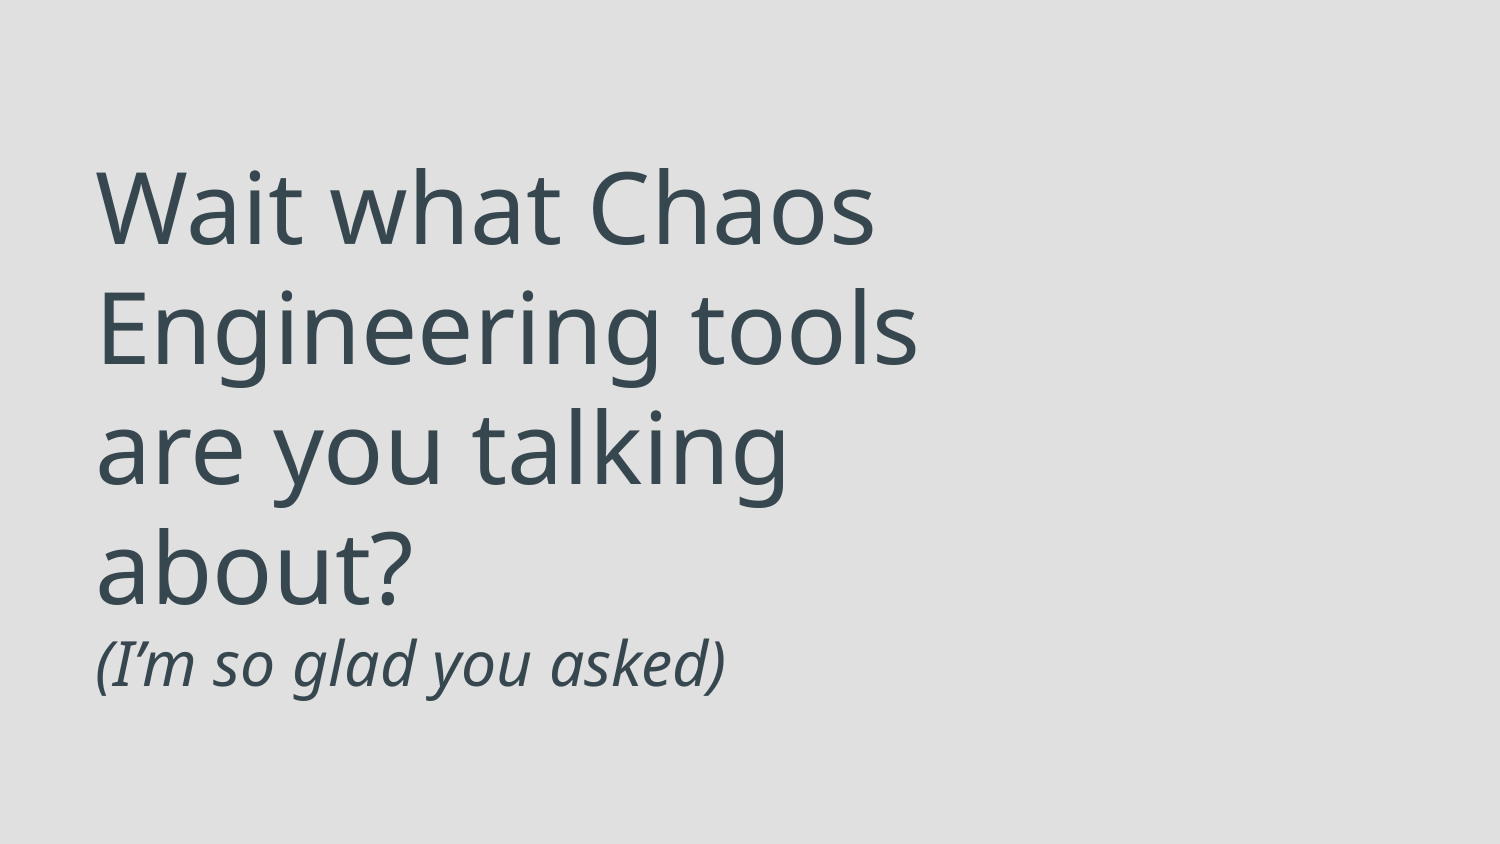

# Wait what Chaos Engineering tools are you talking about? (I’m so glad you asked)